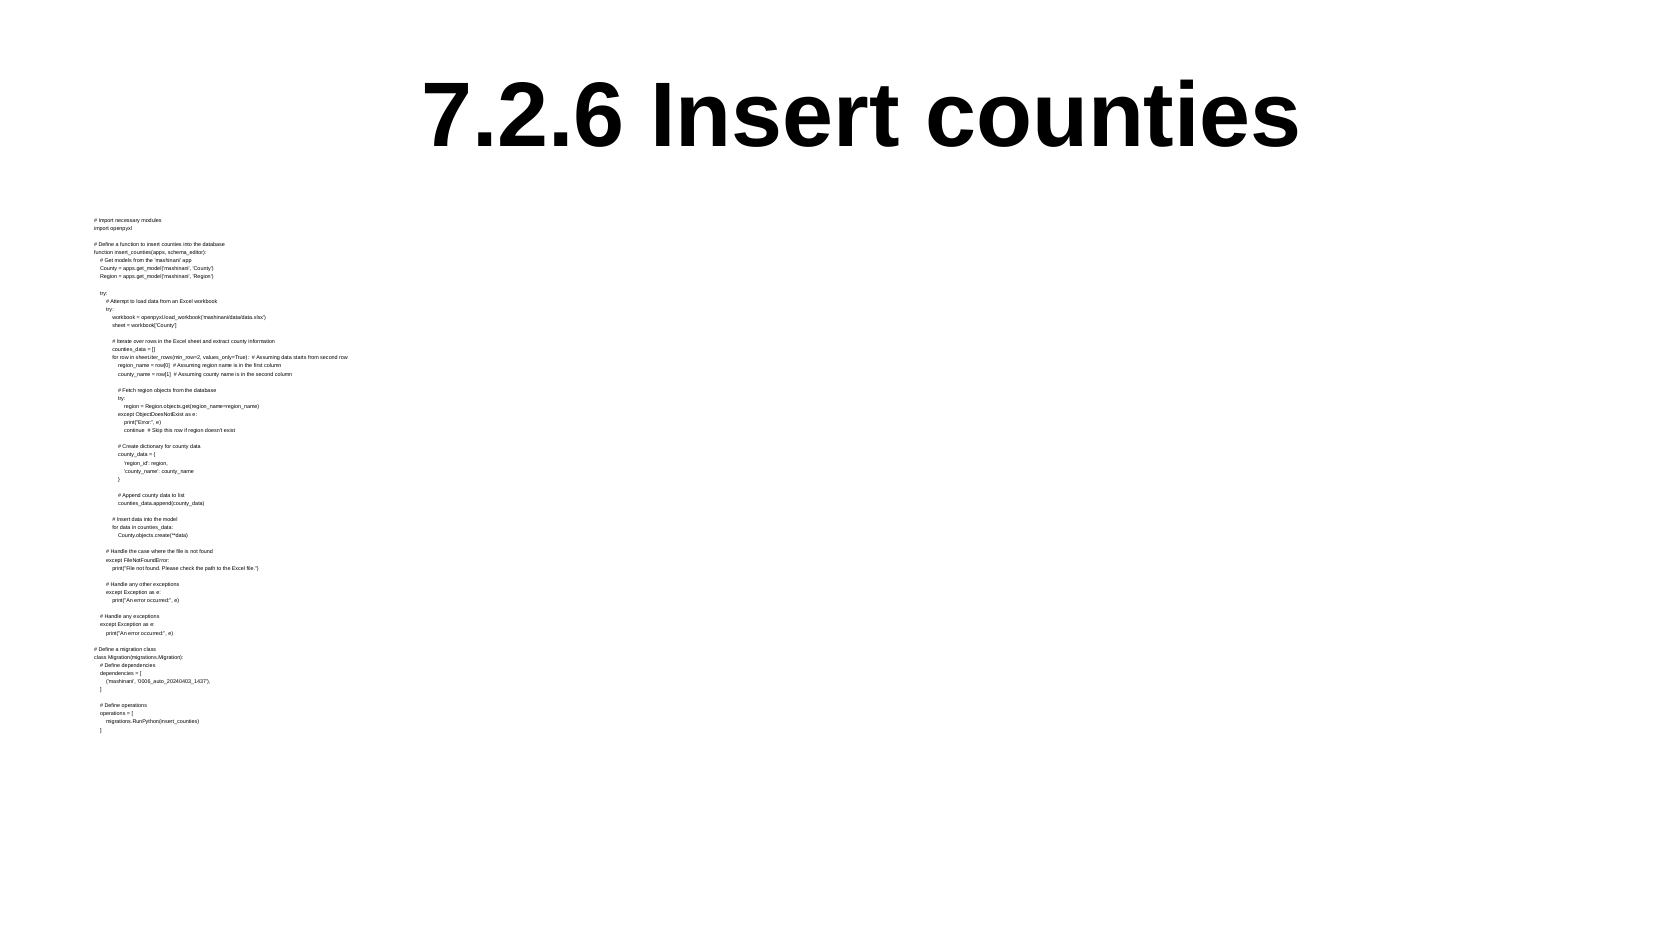

# 7.2.6 Insert counties
# Import necessary modules
import openpyxl
# Define a function to insert counties into the database
function insert_counties(apps, schema_editor):
 # Get models from the 'mashinani' app
 County = apps.get_model('mashinani', 'County')
 Region = apps.get_model('mashinani', 'Region')
 try:
 # Attempt to load data from an Excel workbook
 try:
 workbook = openpyxl.load_workbook('mashinani/data/data.xlsx')
 sheet = workbook['County']
 # Iterate over rows in the Excel sheet and extract county information
 counties_data = []
 for row in sheet.iter_rows(min_row=2, values_only=True): # Assuming data starts from second row
 region_name = row[0] # Assuming region name is in the first column
 county_name = row[1] # Assuming county name is in the second column
 # Fetch region objects from the database
 try:
 region = Region.objects.get(region_name=region_name)
 except ObjectDoesNotExist as e:
 print("Error:", e)
 continue # Skip this row if region doesn't exist
 # Create dictionary for county data
 county_data = {
 'region_id': region,
 'county_name': county_name
 }
 # Append county data to list
 counties_data.append(county_data)
 # Insert data into the model
 for data in counties_data:
 County.objects.create(**data)
 # Handle the case where the file is not found
 except FileNotFoundError:
 print("File not found. Please check the path to the Excel file.")
 # Handle any other exceptions
 except Exception as e:
 print("An error occurred:", e)
 # Handle any exceptions
 except Exception as e:
 print("An error occurred:", e)
# Define a migration class
class Migration(migrations.Migration):
 # Define dependencies
 dependencies = [
 ('mashinani', '0006_auto_20240403_1437'),
 ]
 # Define operations
 operations = [
 migrations.RunPython(insert_counties)
 ]